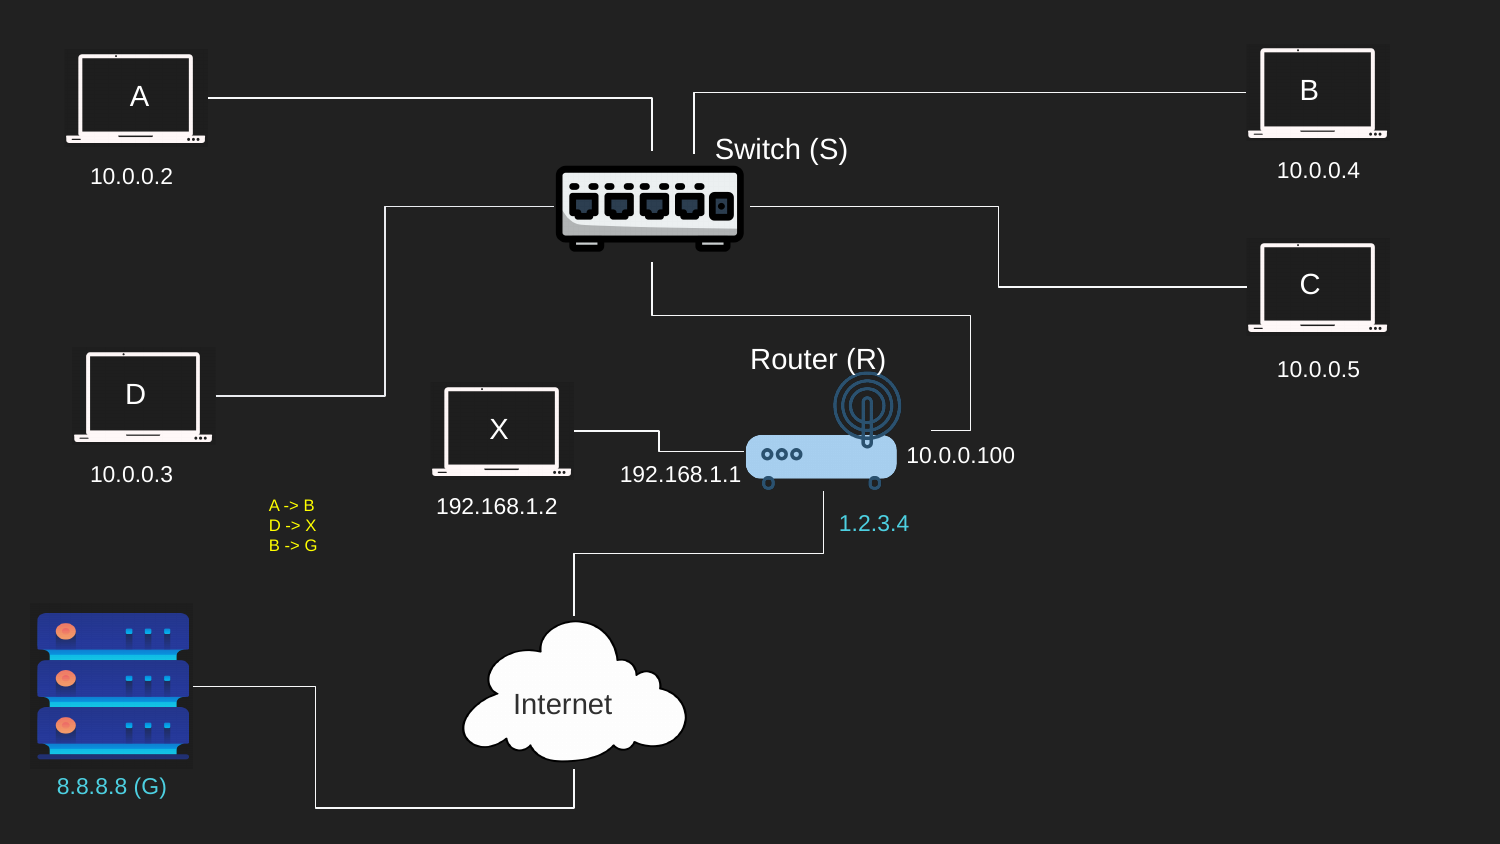

B
A
Switch (S)
10.0.0.4
10.0.0.2
C
Router (R)
10.0.0.5
D
X
10.0.0.100
10.0.0.3
192.168.1.1
192.168.1.2
A -> B
D -> X
B -> G
1.2.3.4
Internet
8.8.8.8 (G)